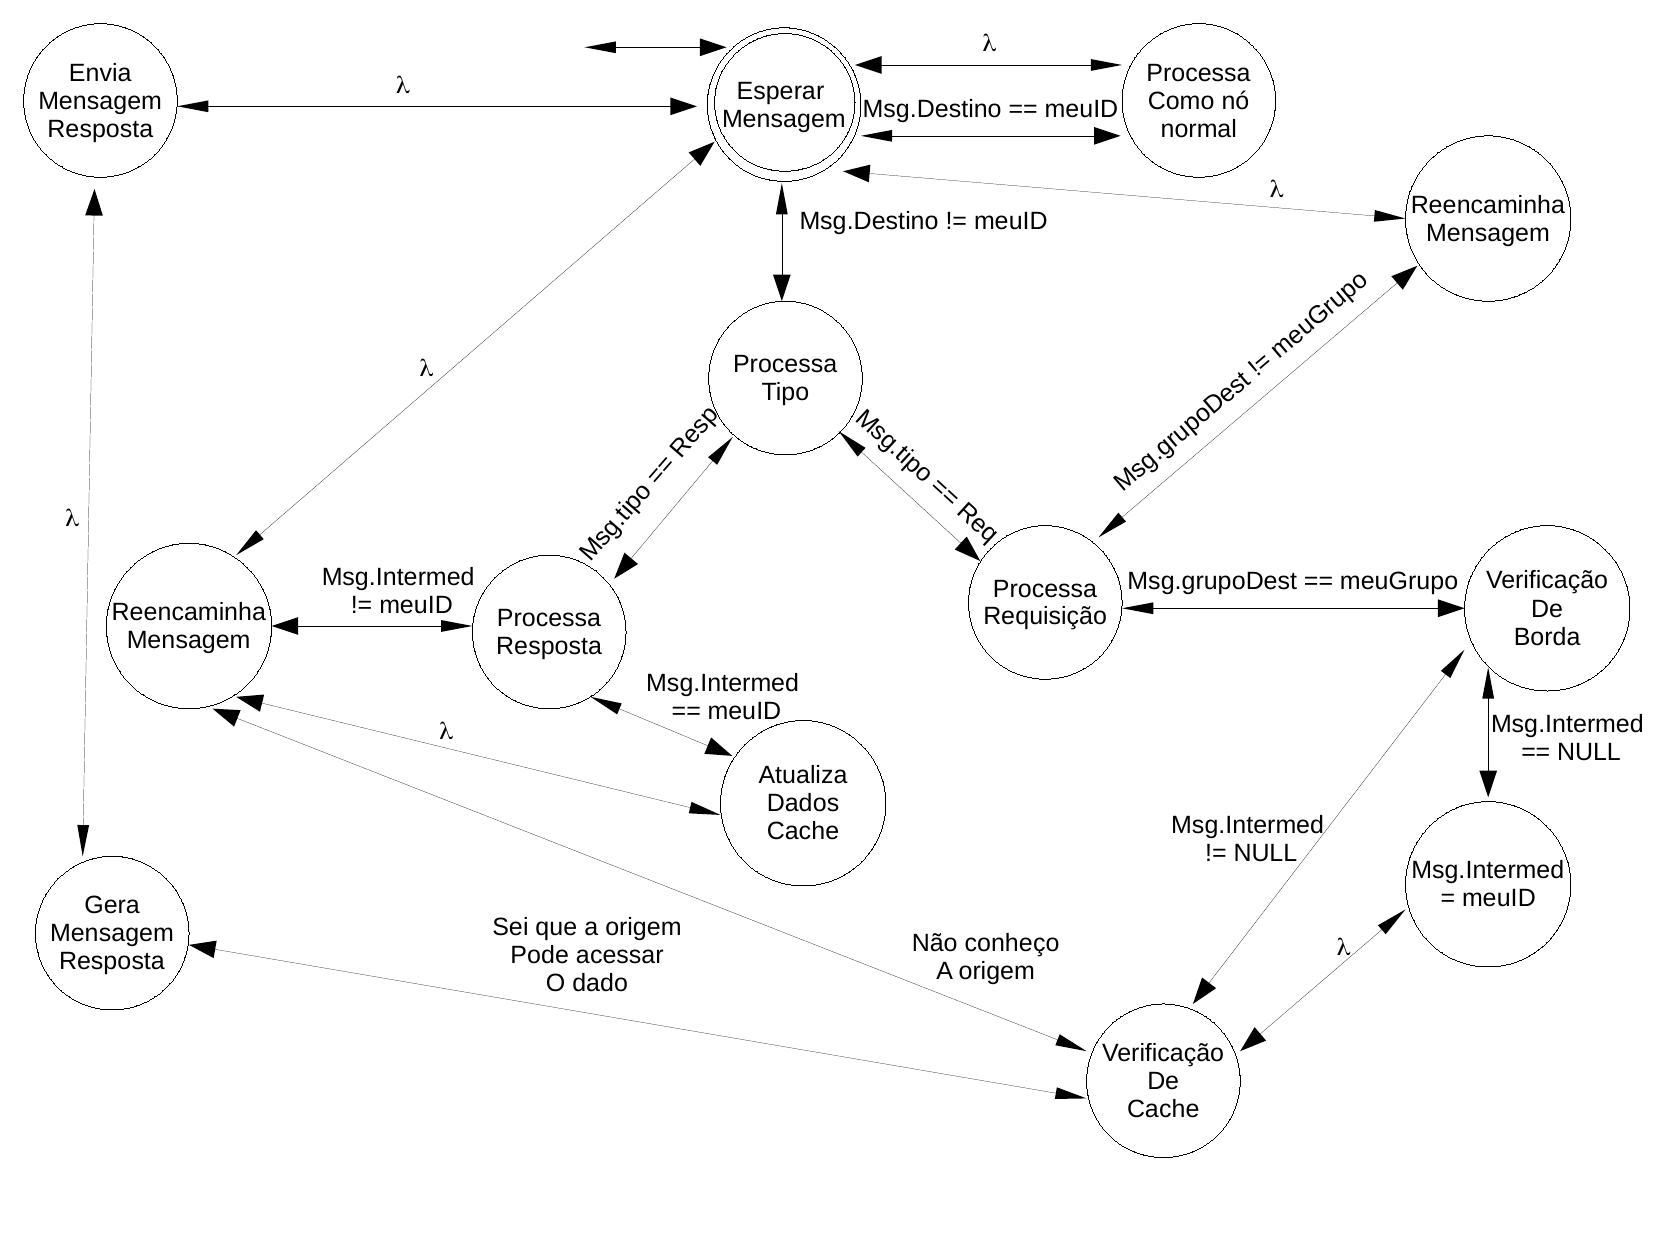

Envia
Mensagem
Resposta
Processa
Como nó
normal
Esperar
Mensagem
Msg.Destino == meuID
Reencaminha
Mensagem
Msg.Destino != meuID
Msg.grupoDest != meuGrupo
Processa
Tipo
Msg.tipo == Req
Msg.tipo == Resp
Processa
Requisição
Verificação
De
Borda
Reencaminha
Mensagem
Msg.Intermed
!= meuID
Processa
Resposta
Msg.grupoDest == meuGrupo
Msg.Intermed
== meuID
Msg.Intermed
== NULL
Atualiza
Dados
Cache
Msg.Intermed
= meuID
Msg.Intermed
!= NULL
Gera
Mensagem
Resposta
Sei que a origem
Pode acessar
O dado
Não conheço
A origem
Verificação
De
Cache